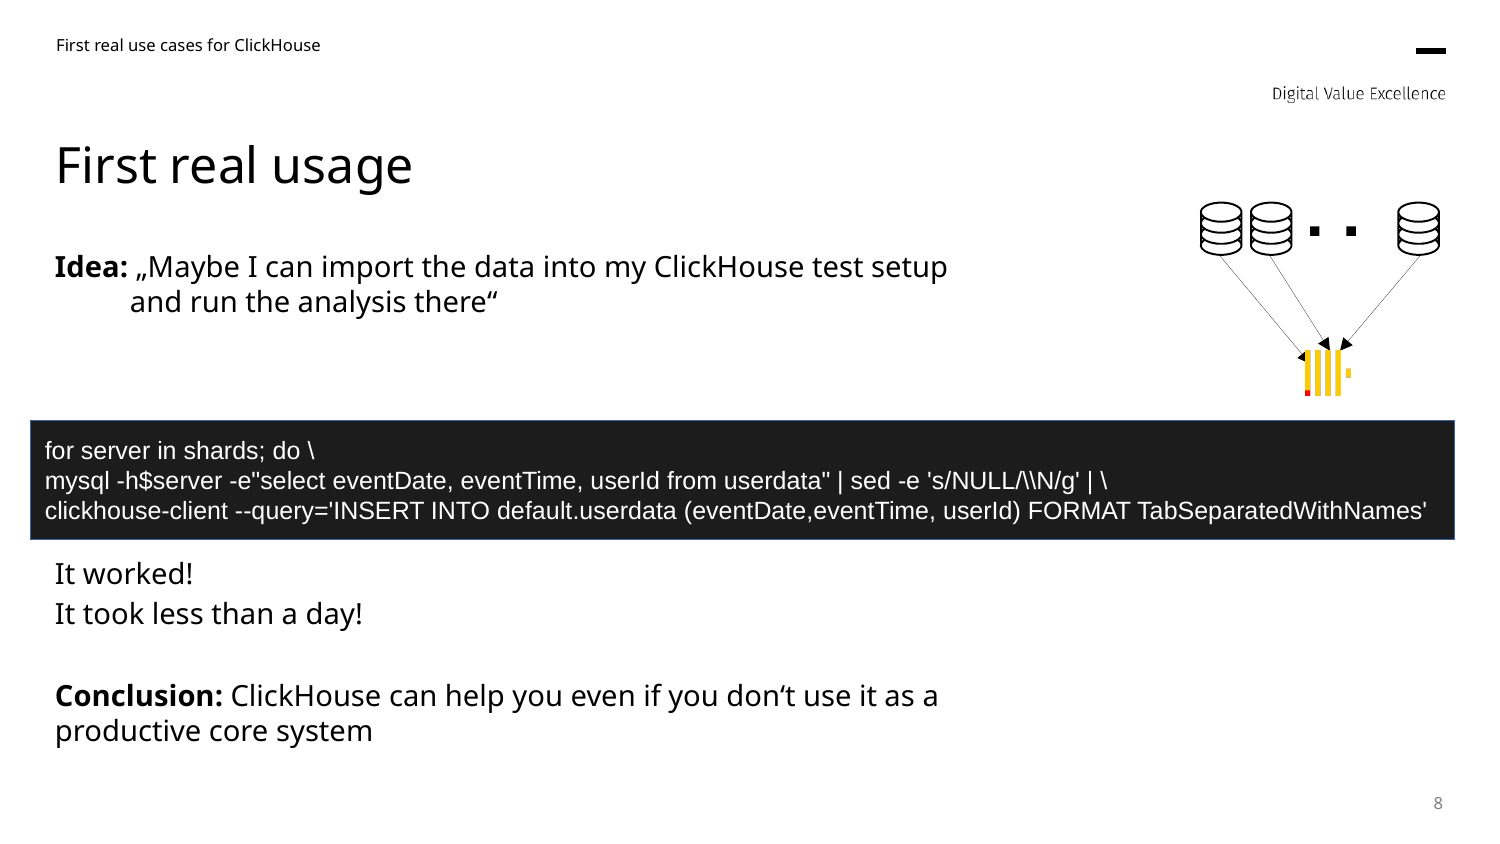

First real use cases for ClickHouse
First real usage
Idea: „Maybe I can import the data into my ClickHouse test setup 		and run the analysis there“
for server in shards; do \
mysql -h$server -e"select eventDate, eventTime, userId from userdata" | sed -e 's/NULL/\\N/g' | \
clickhouse-client --query='INSERT INTO default.userdata (eventDate,eventTime, userId) FORMAT TabSeparatedWithNames'
It worked!
It took less than a day!
Conclusion: ClickHouse can help you even if you don‘t use it as a productive core system